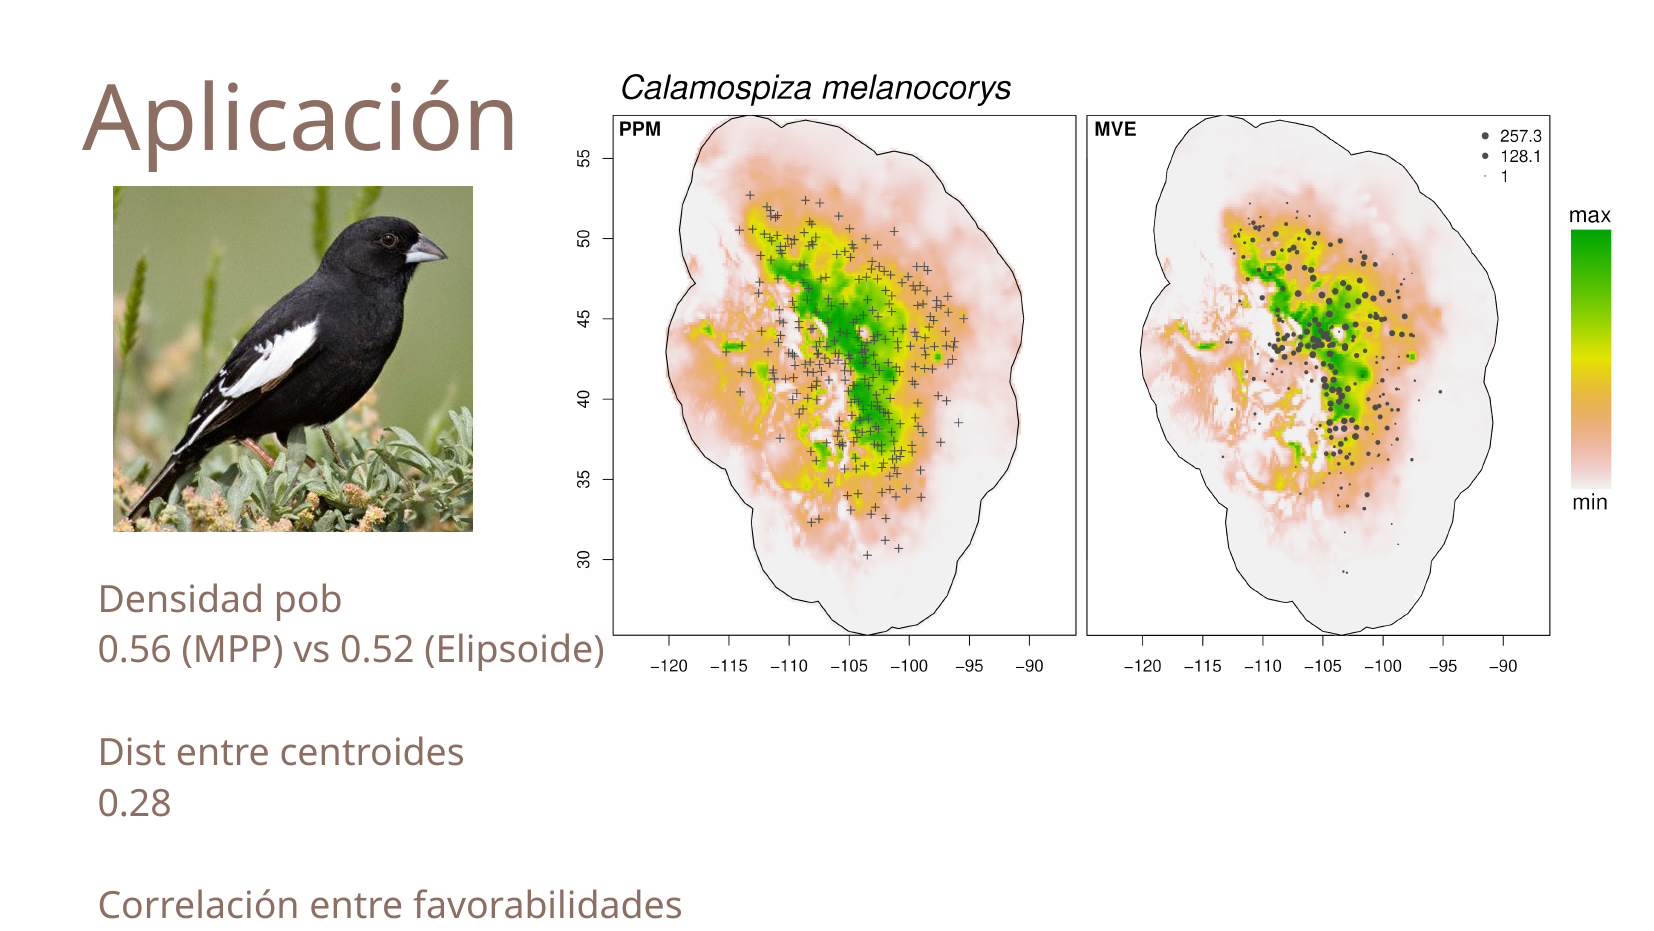

# Aplicación
Densidad pob
0.56 (MPP) vs 0.52 (Elipsoide)
Dist entre centroides
0.28
Correlación entre favorabilidades
0.94